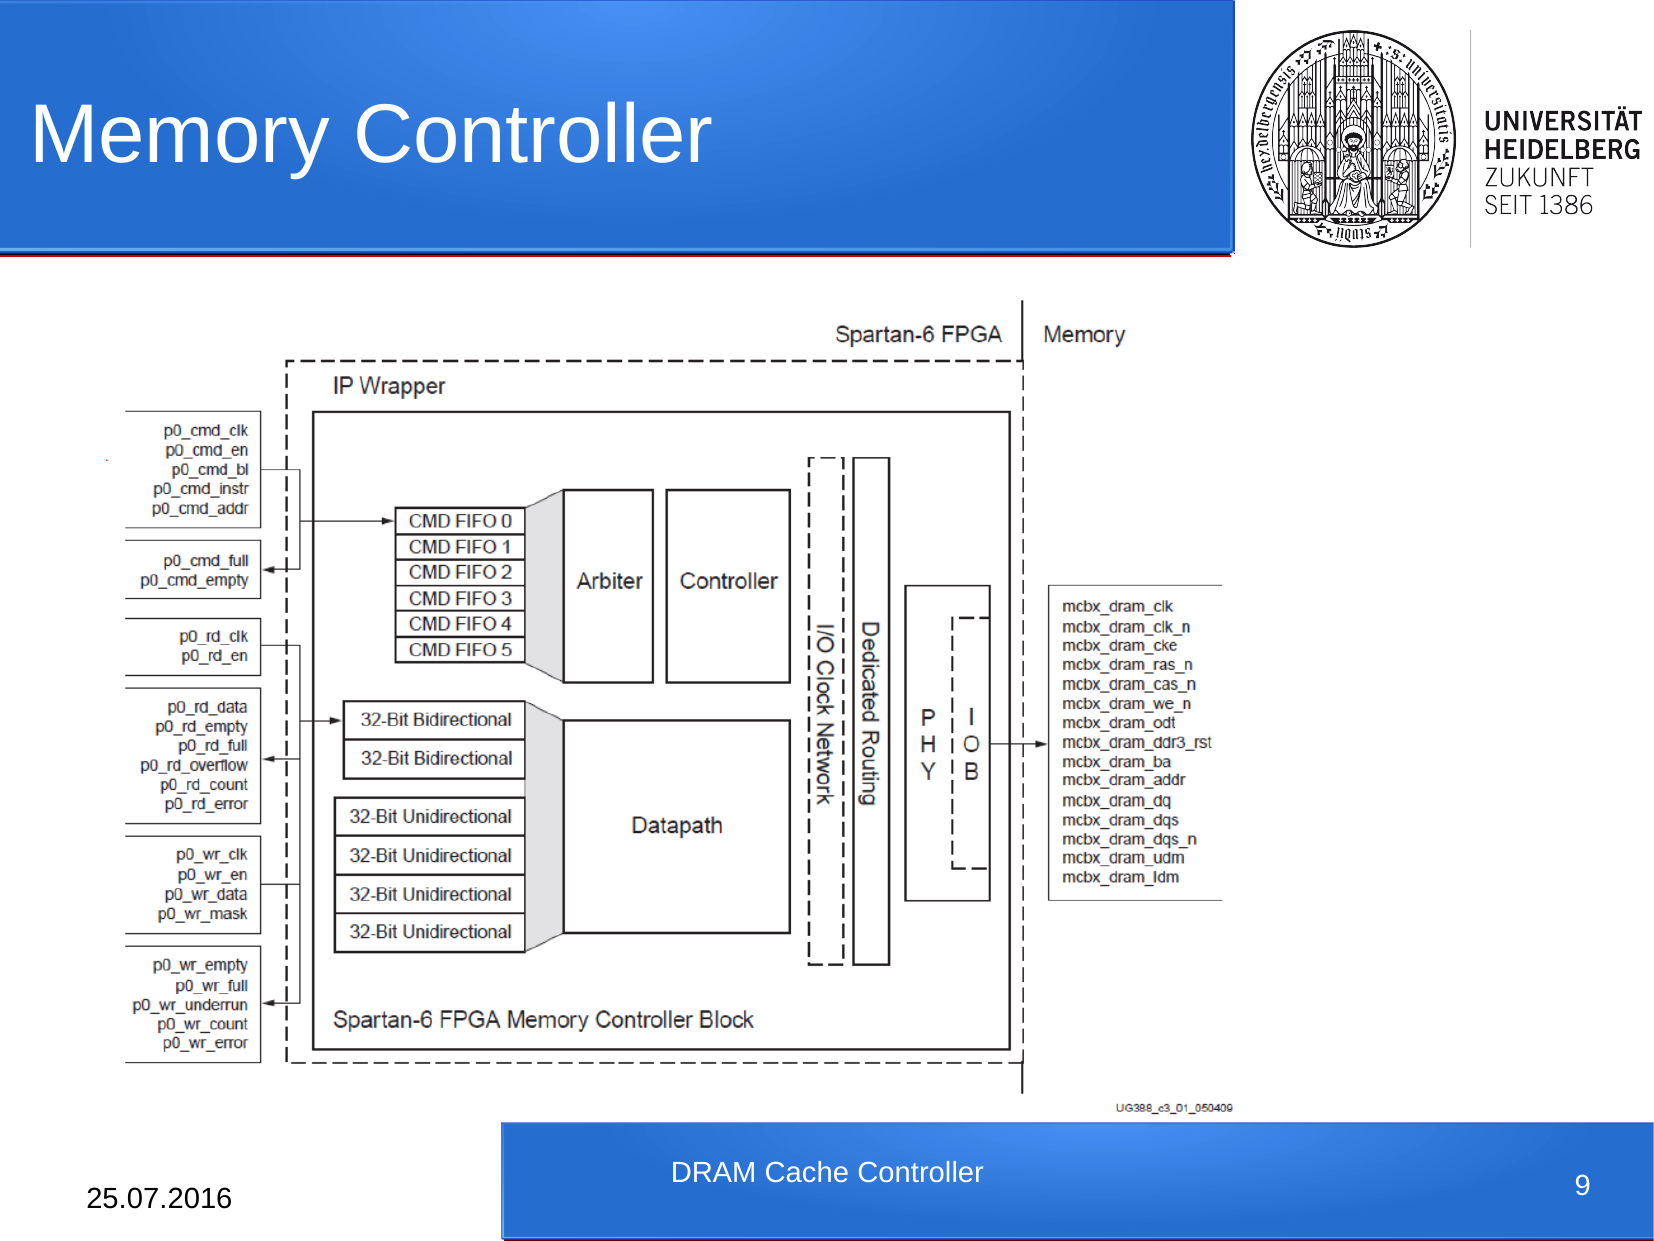

# Memory Controller
DRAM Cache Controller
9
25.07.2016